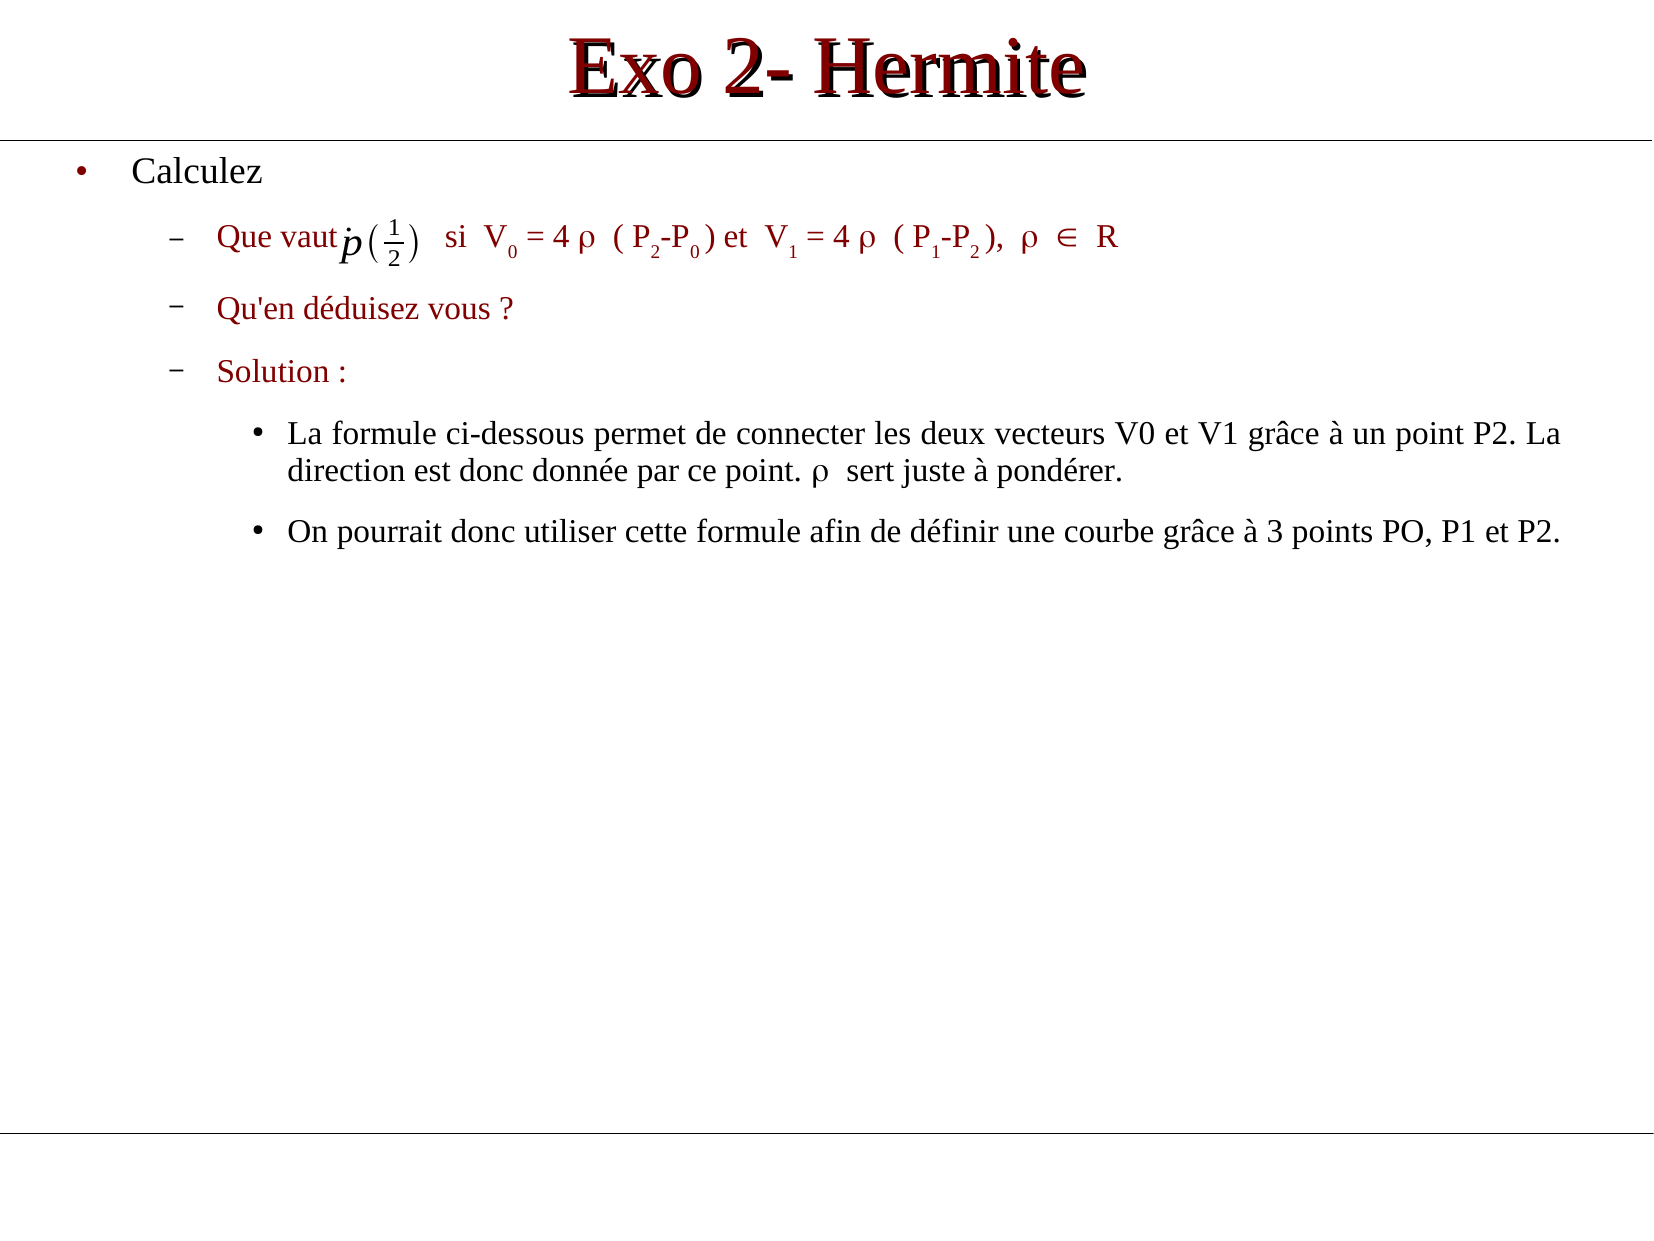

# Exo 2- Hermite
Calculez
Que vaut si V0 = 4  ( P2-P0 ) et V1 = 4  ( P1-P2 ),   R
Qu'en déduisez vous ?
Solution :
La formule ci-dessous permet de connecter les deux vecteurs V0 et V1 grâce à un point P2. La direction est donc donnée par ce point.  sert juste à pondérer.
On pourrait donc utiliser cette formule afin de définir une courbe grâce à 3 points PO, P1 et P2.